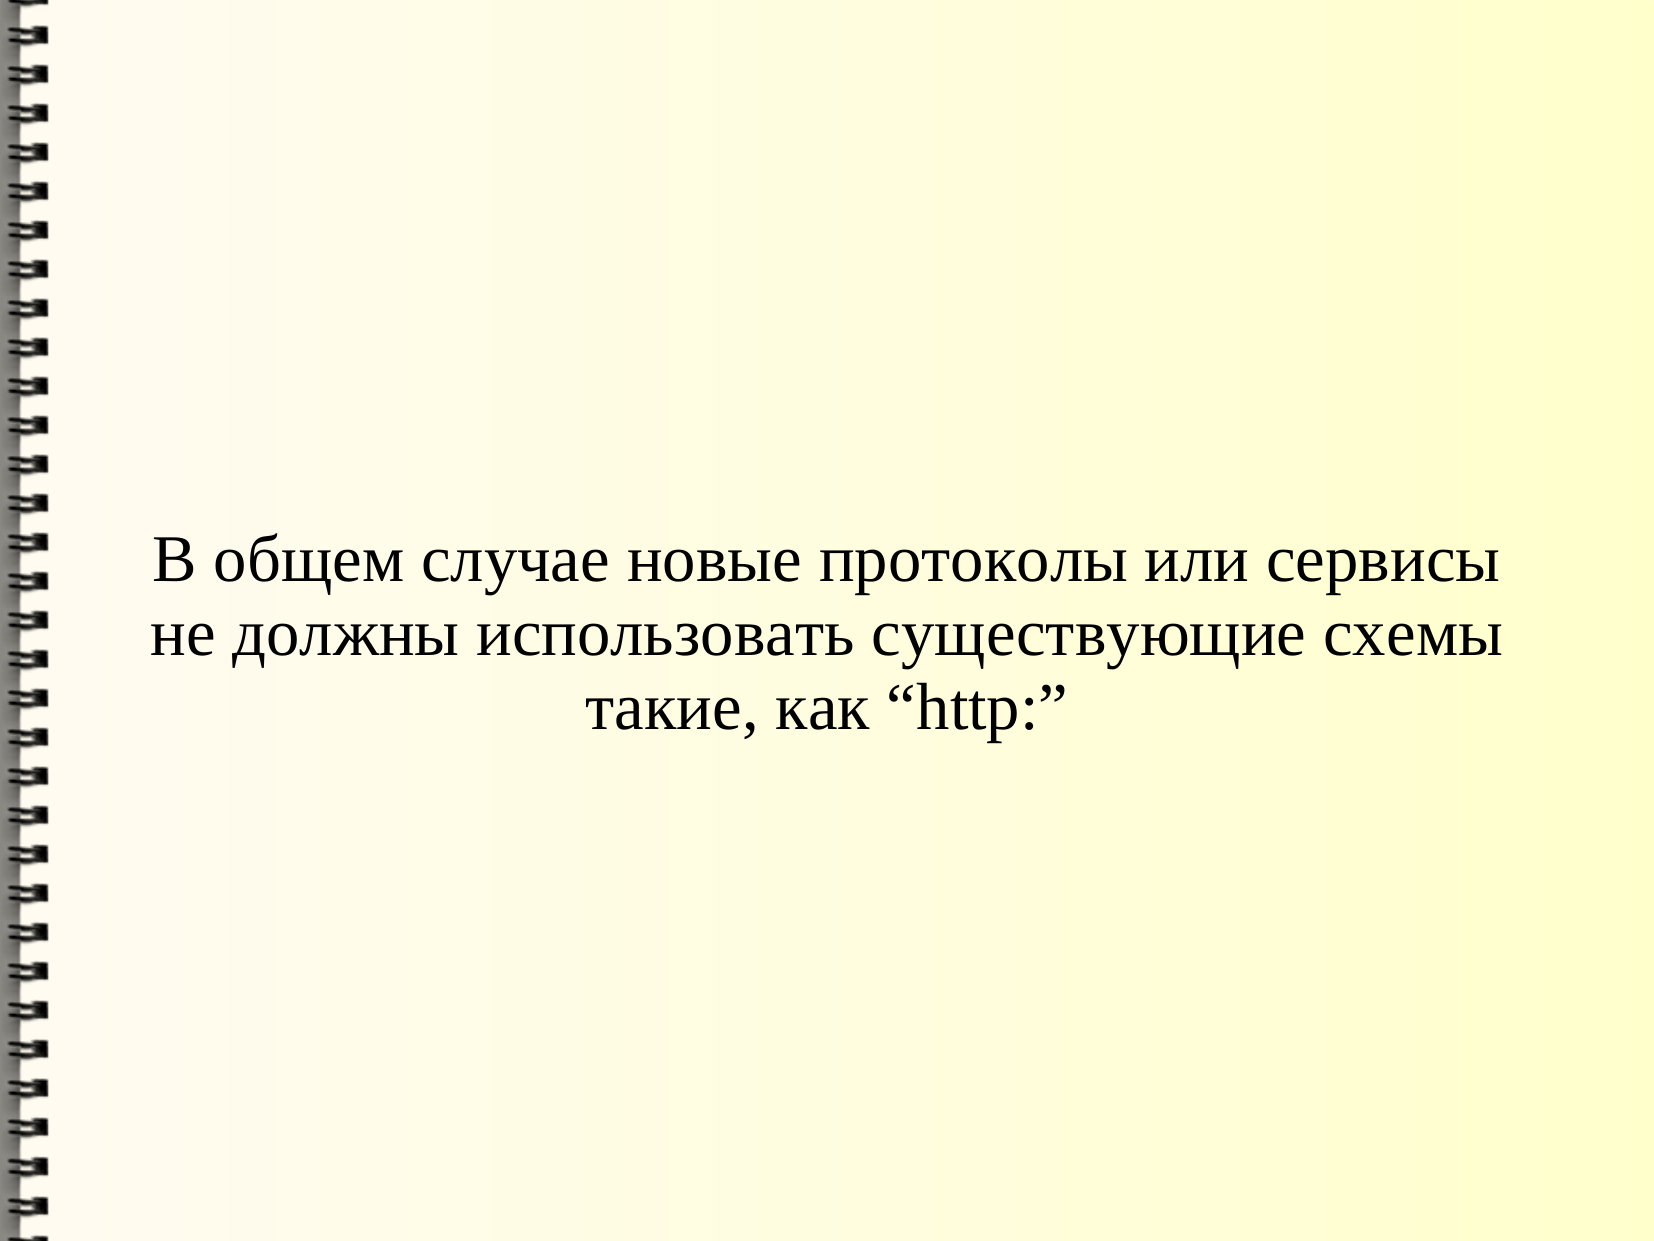

# В общем случае новые протоколы или сервисы не должны использовать существующие схемы такие, как “http:”